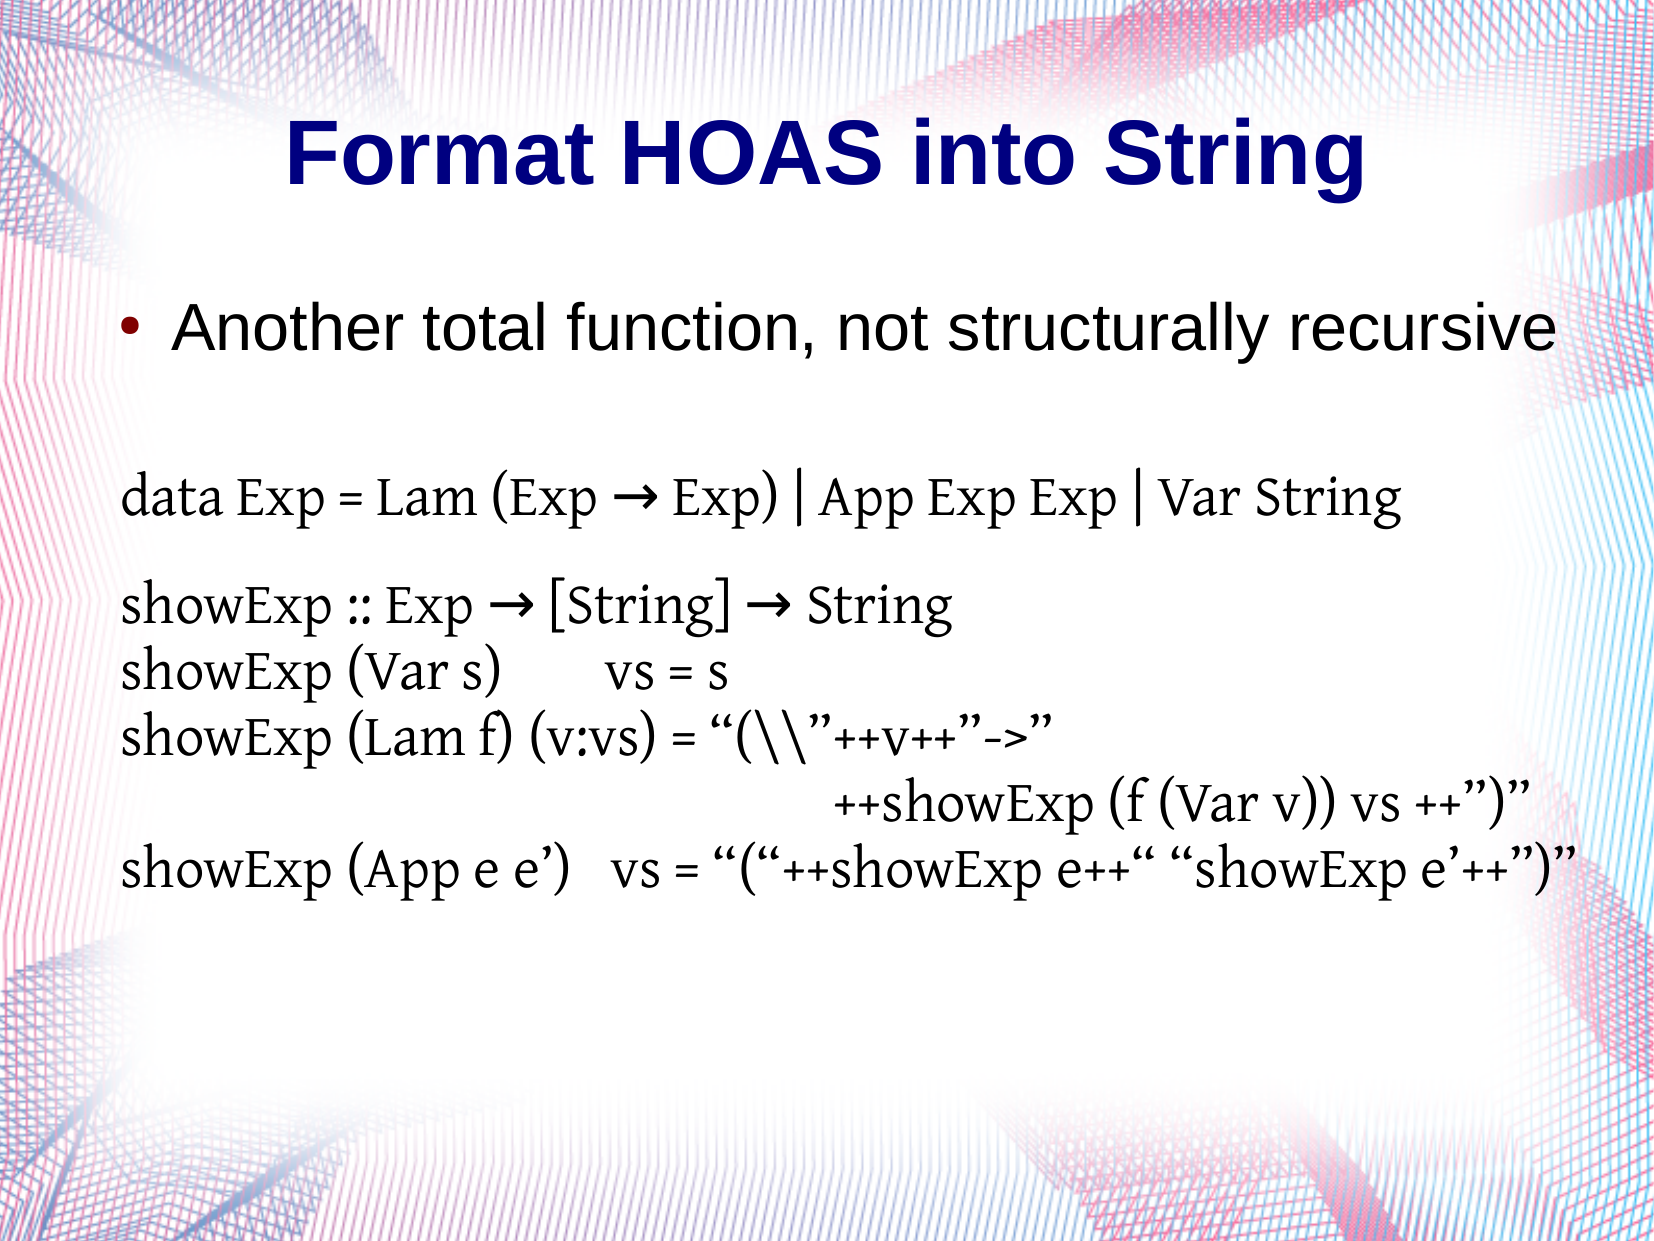

# Format HOAS into String
Another total function, not structurally recursive
data Exp = Lam (Exp → Exp) | App Exp Exp | Var String
showExp :: Exp → [String] → String
showExp (Var s) vs = s
showExp (Lam f) (v:vs) = “(\\”++v++”->”
 ++showExp (f (Var v)) vs ++”)”
showExp (App e e’) vs = “(“++showExp e++“ “showExp e’++”)”